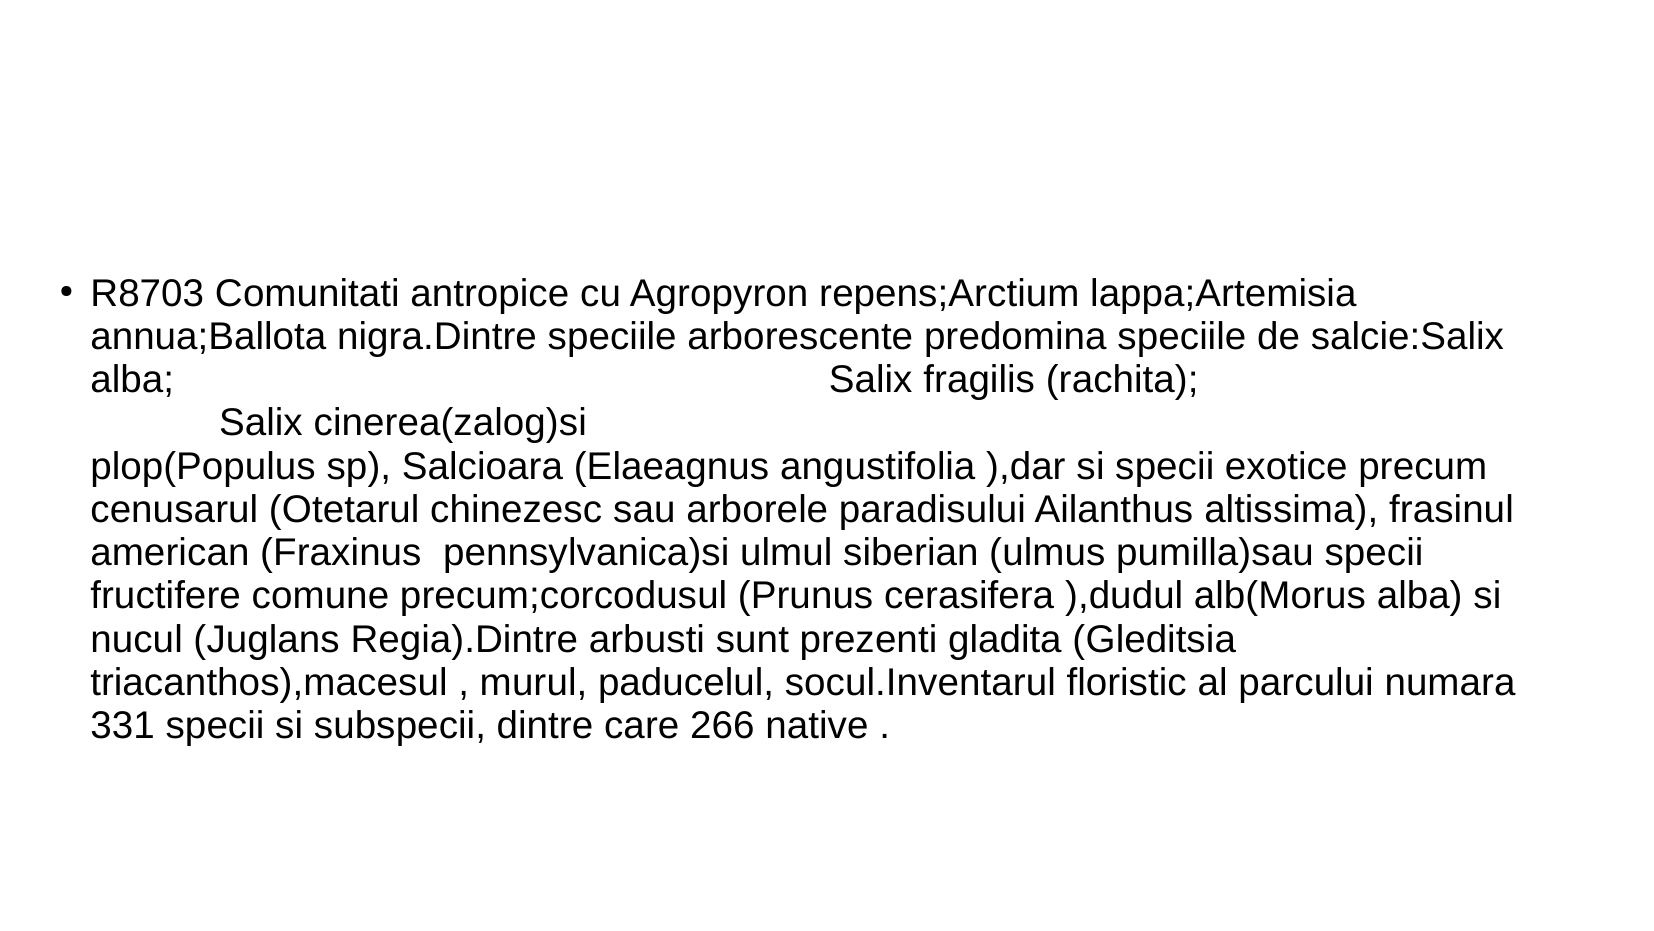

#
R8703 Comunitati antropice cu Agropyron repens;Arctium lappa;Artemisia annua;Ballota nigra.Dintre speciile arborescente predomina speciile de salcie:Salix alba; Salix fragilis (rachita); Salix cinerea(zalog)si plop(Populus sp), Salcioara (Elaeagnus angustifolia ),dar si specii exotice precum cenusarul (Otetarul chinezesc sau arborele paradisului Ailanthus altissima), frasinul american (Fraxinus pennsylvanica)si ulmul siberian (ulmus pumilla)sau specii fructifere comune precum;corcodusul (Prunus cerasifera ),dudul alb(Morus alba) si nucul (Juglans Regia).Dintre arbusti sunt prezenti gladita (Gleditsia triacanthos),macesul , murul, paducelul, socul.Inventarul floristic al parcului numara 331 specii si subspecii, dintre care 266 native .